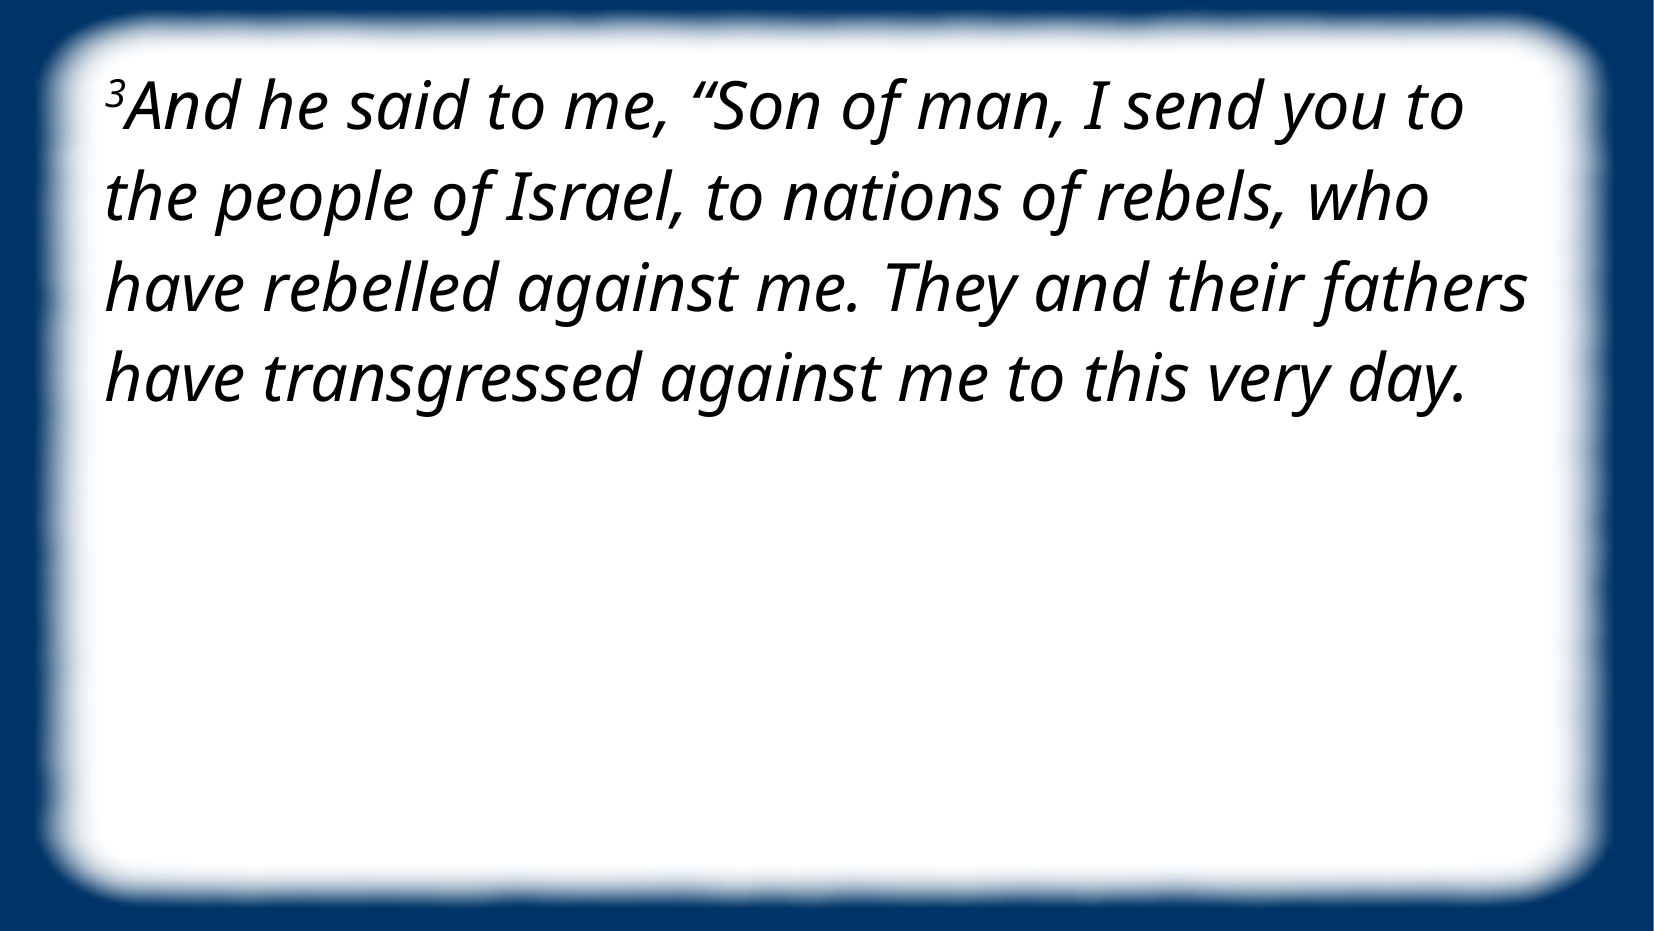

3And he said to me, “Son of man, I send you to the people of Israel, to nations of rebels, who have rebelled against me. They and their fathers have transgressed against me to this very day.